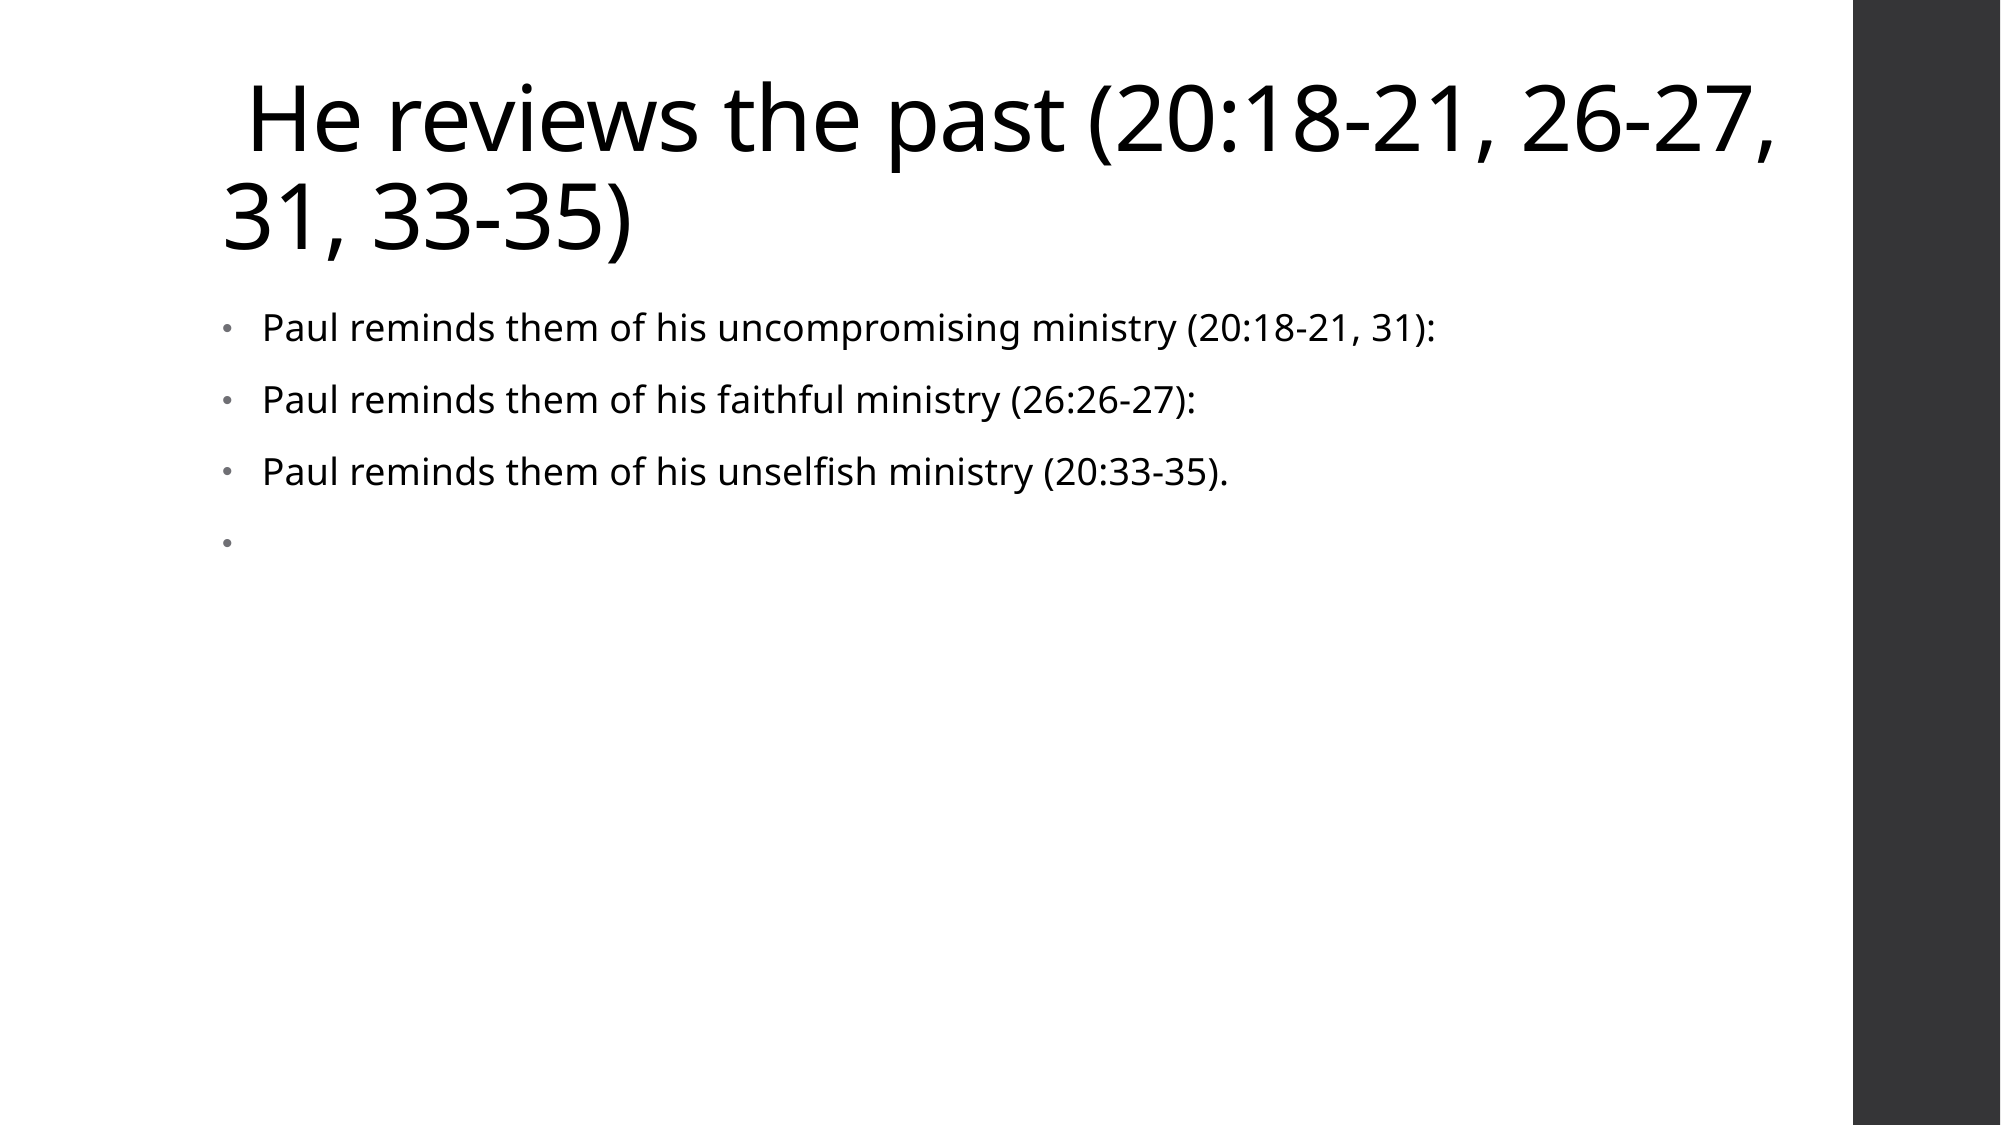

# He reviews the past (20:18-21, 26-27, 31, 33-35)
 Paul reminds them of his uncompromising ministry (20:18-21, 31):
 Paul reminds them of his faithful ministry (26:26-27):
 Paul reminds them of his unselfish ministry (20:33-35).